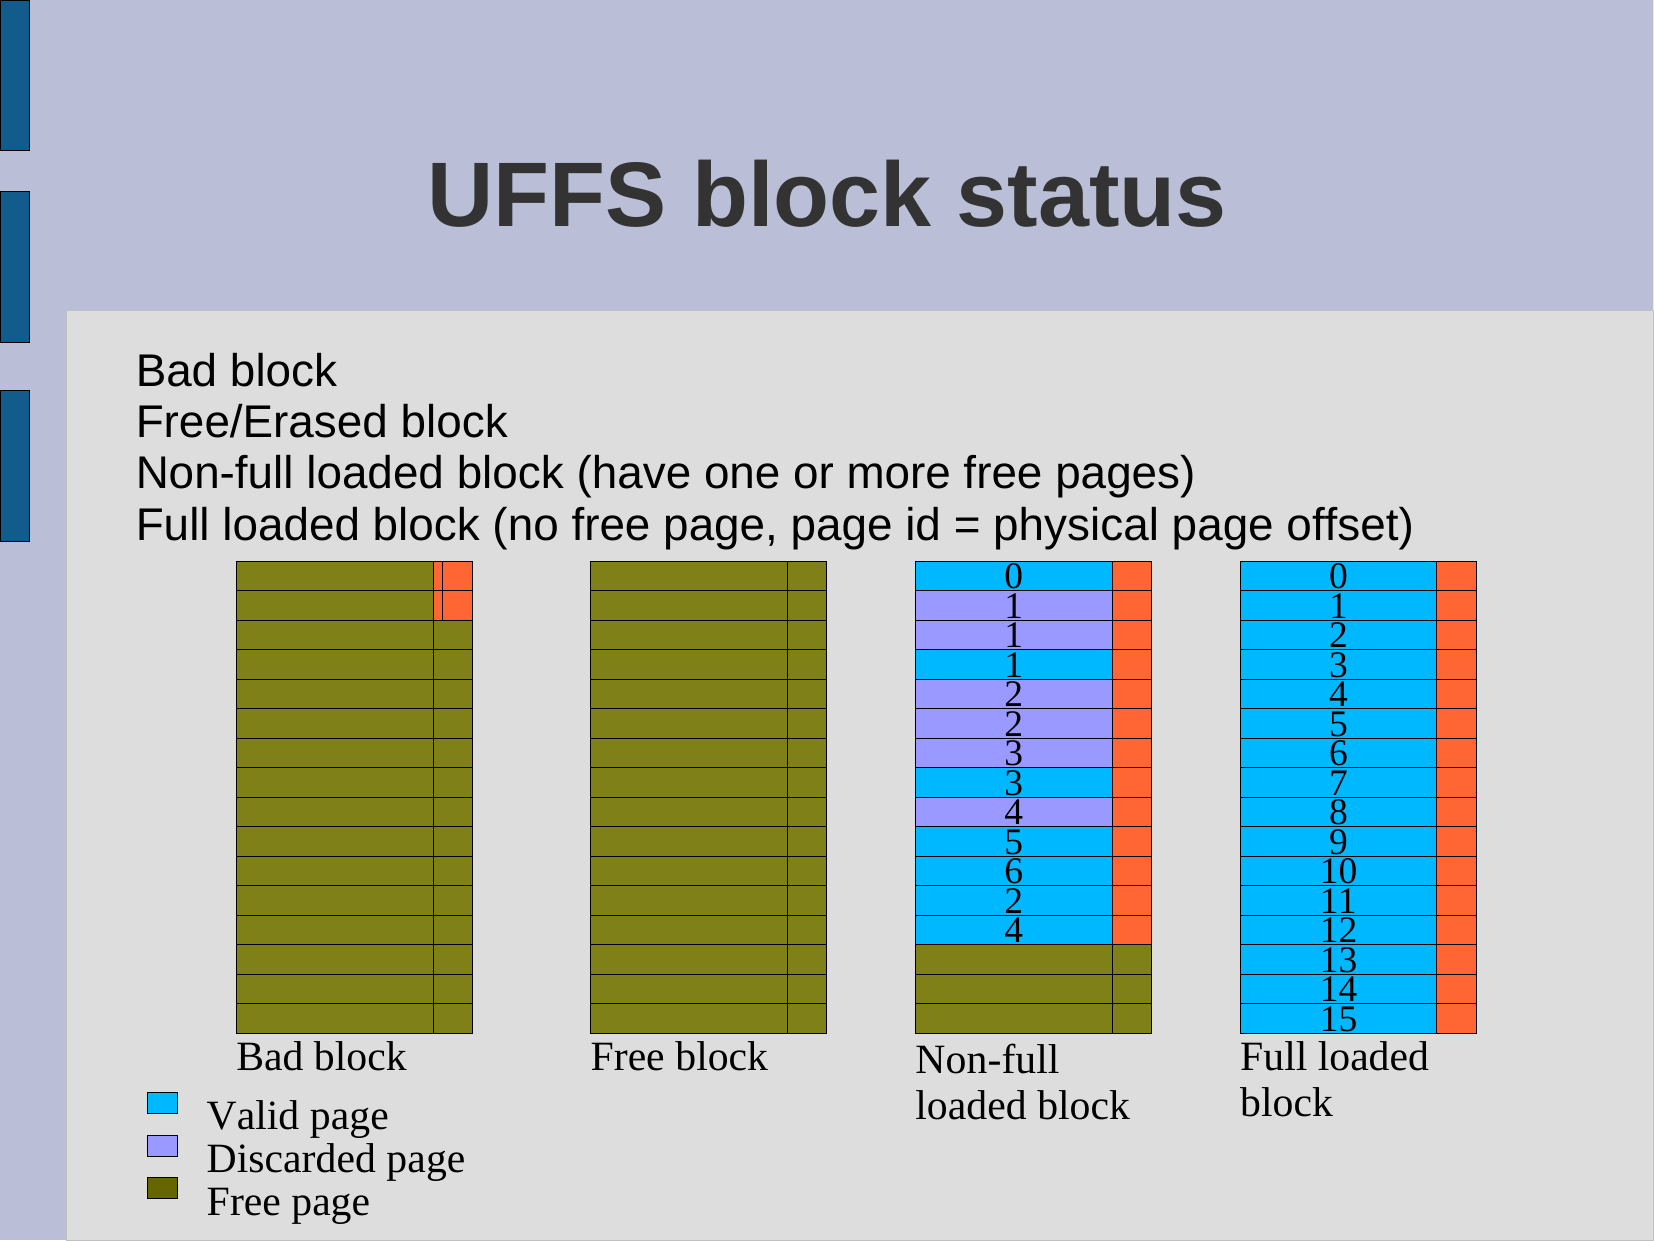

# UFFS block status
Bad block
Free/Erased block
Non-full loaded block (have one or more free pages)
Full loaded block (no free page, page id = physical page offset)
0
0
1
1
1
2
1
3
2
4
2
5
3
6
3
7
4
8
5
9
6
10
2
11
4
12
13
14
15
Bad block
Free block
Full loaded block
Non-full loaded block
Valid page
Discarded page
Free page